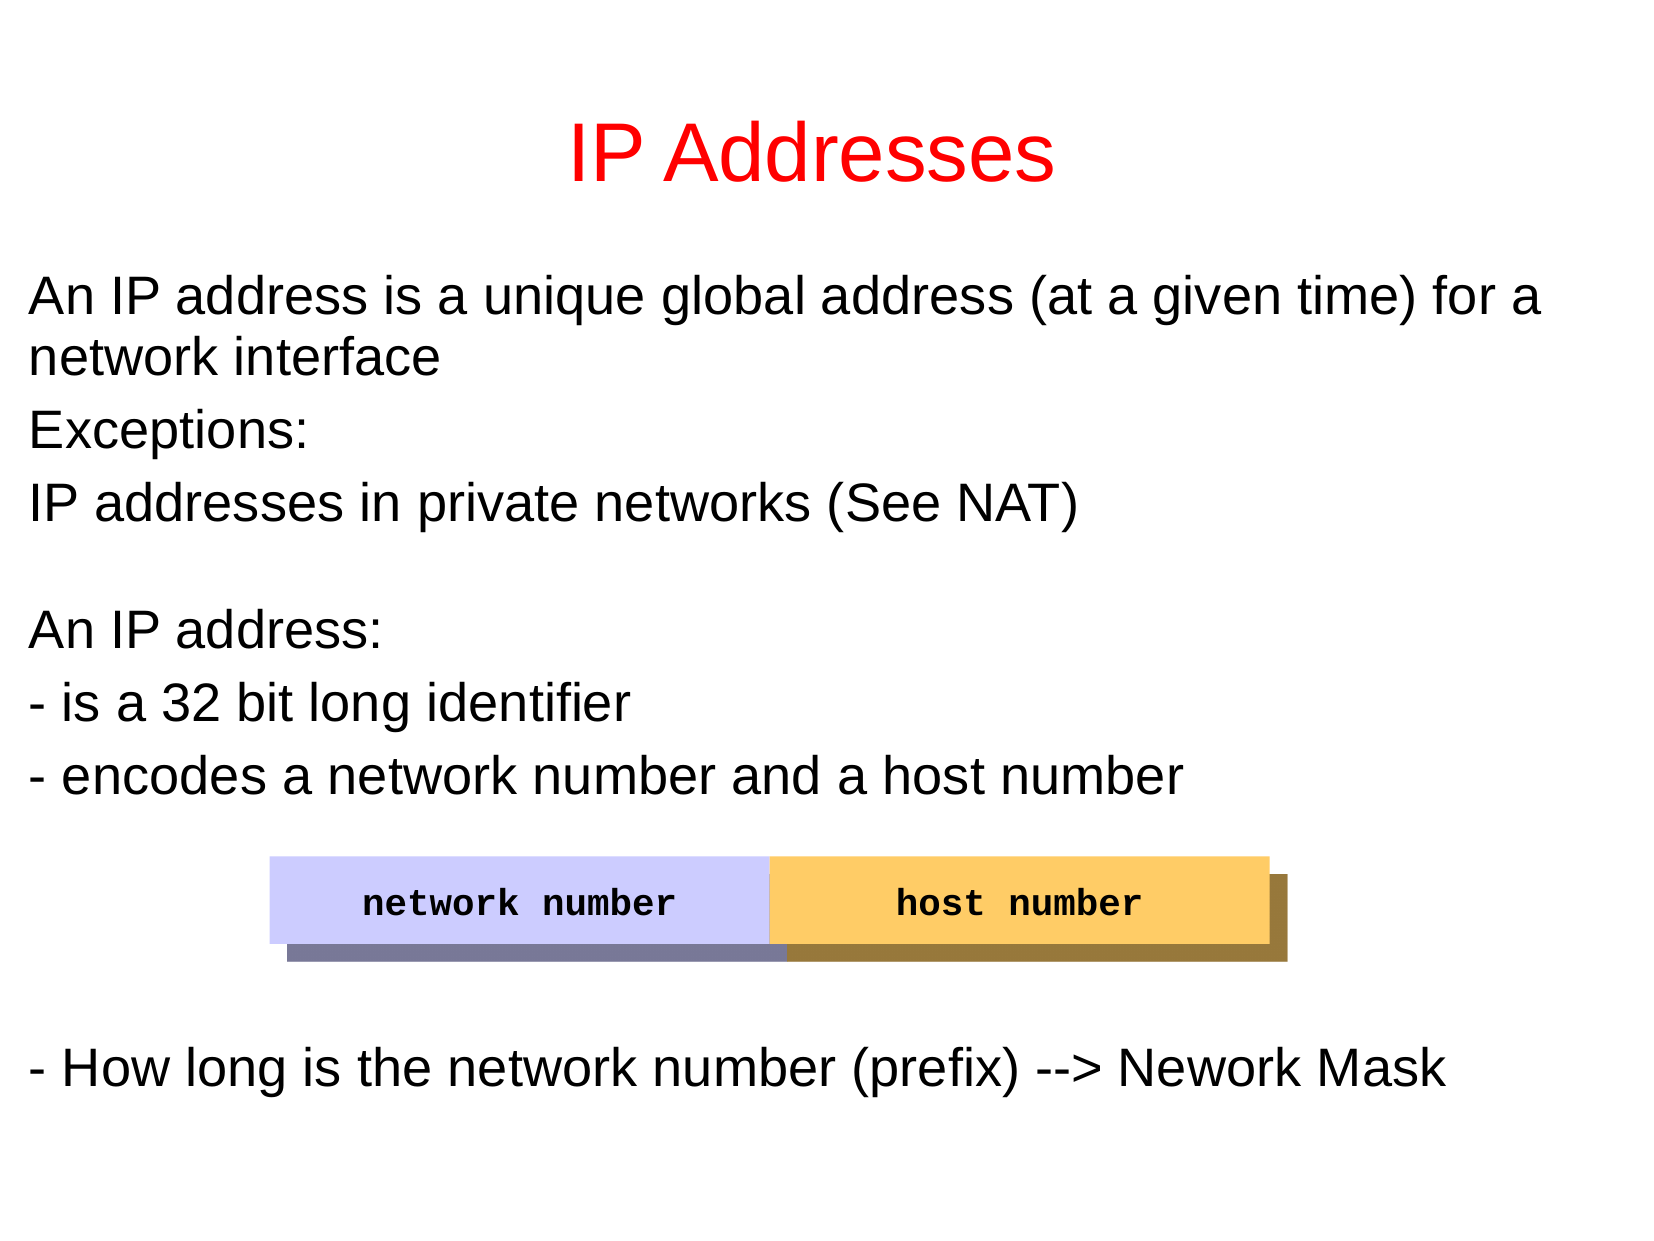

# IP Addresses
An IP address is a unique global address (at a given time) for a network interface
Exceptions:
IP addresses in private networks (See NAT)
An IP address:
- is a 32 bit long identifier
- encodes a network number and a host number
- How long is the network number (prefix) --> Nework Mask
network number
host number